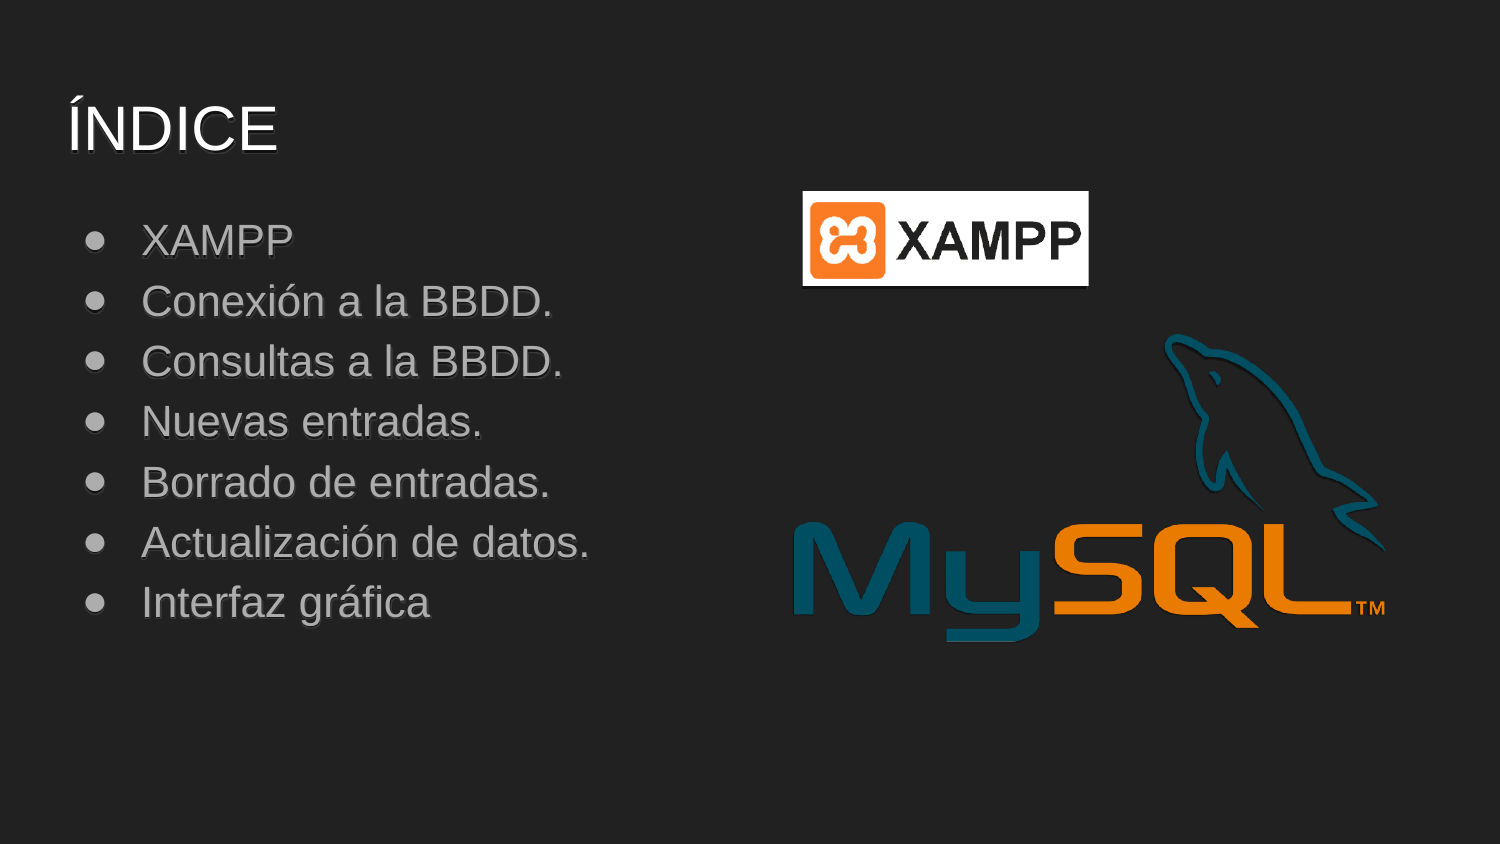

# ÍNDICE
XAMPP
Conexión a la BBDD.
Consultas a la BBDD.
Nuevas entradas.
Borrado de entradas.
Actualización de datos.
Interfaz gráfica